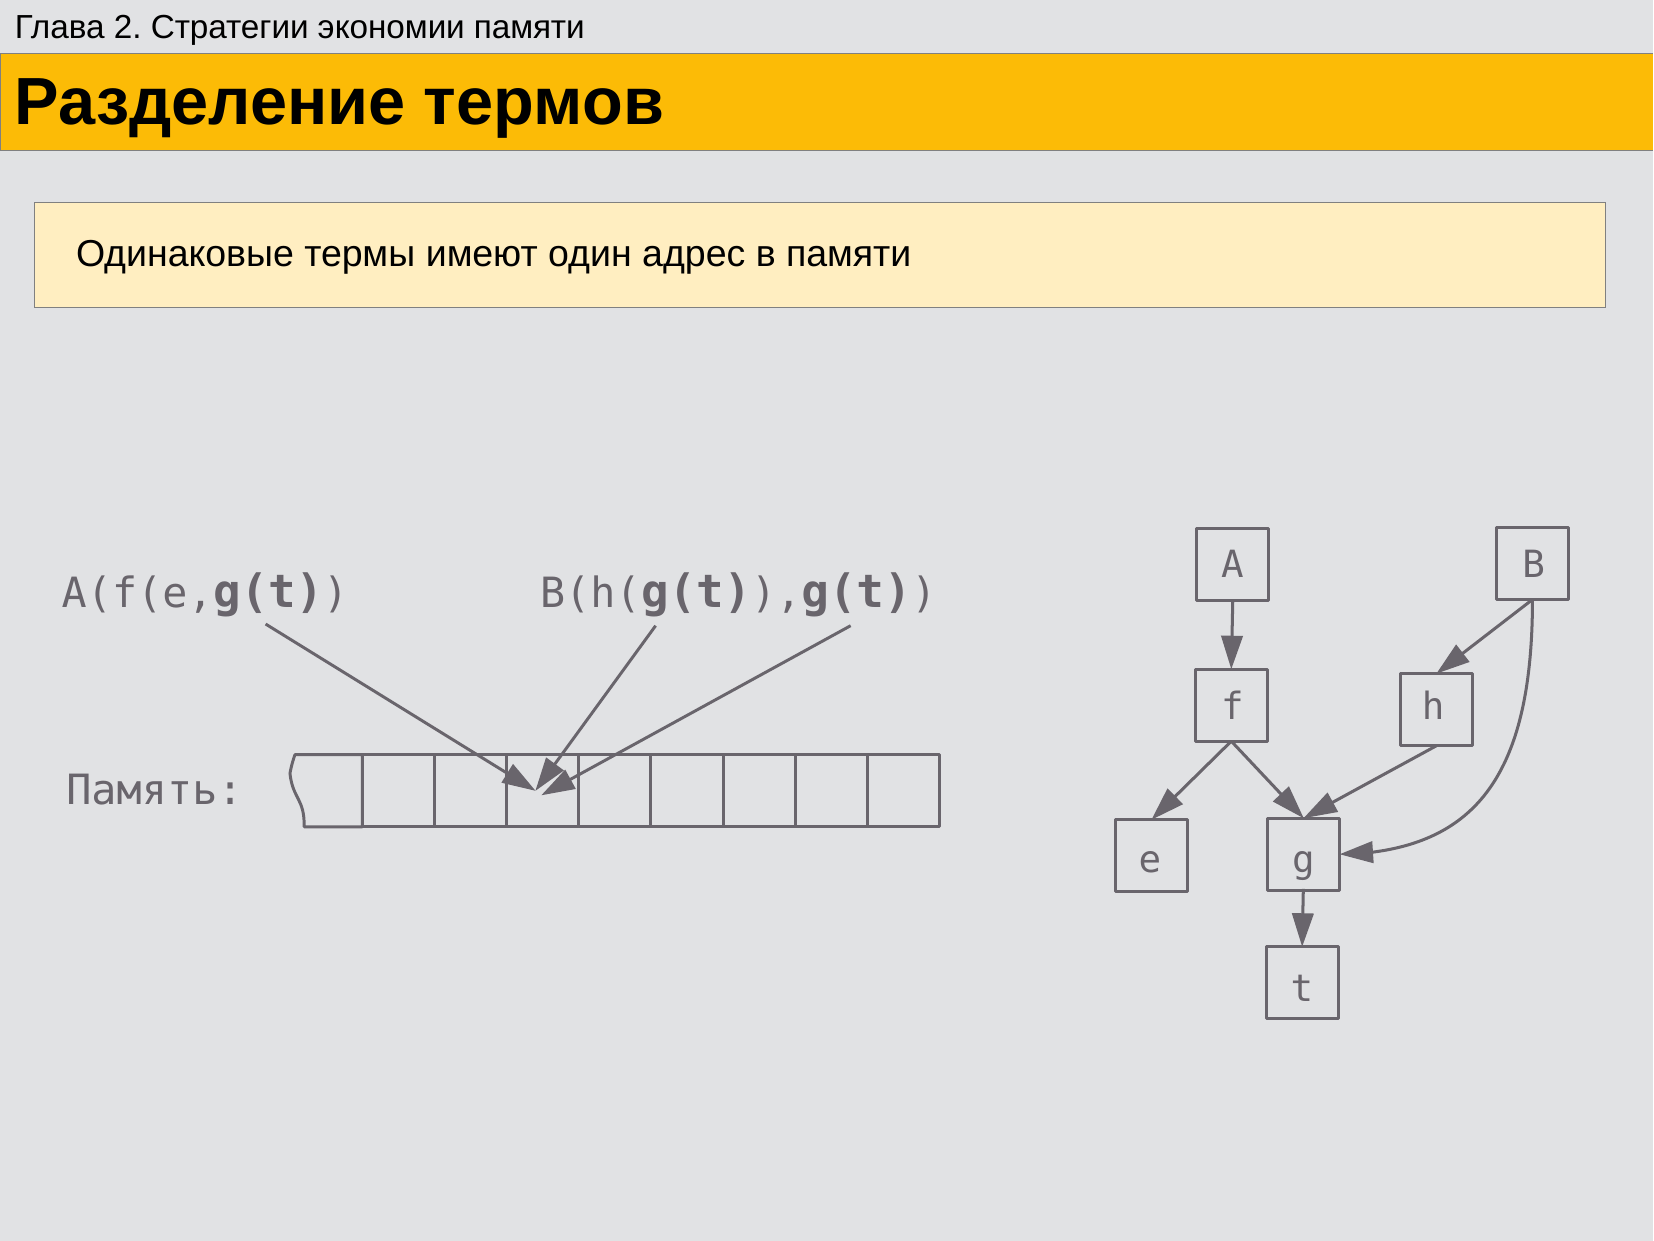

Глава 2. Стратегии экономии памяти
Разделение термов
Одинаковые термы имеют один адрес в памяти
A
B
A(f(e,g(t))
B(h(g(t)),g(t))
f
h
Память:
e
g
t